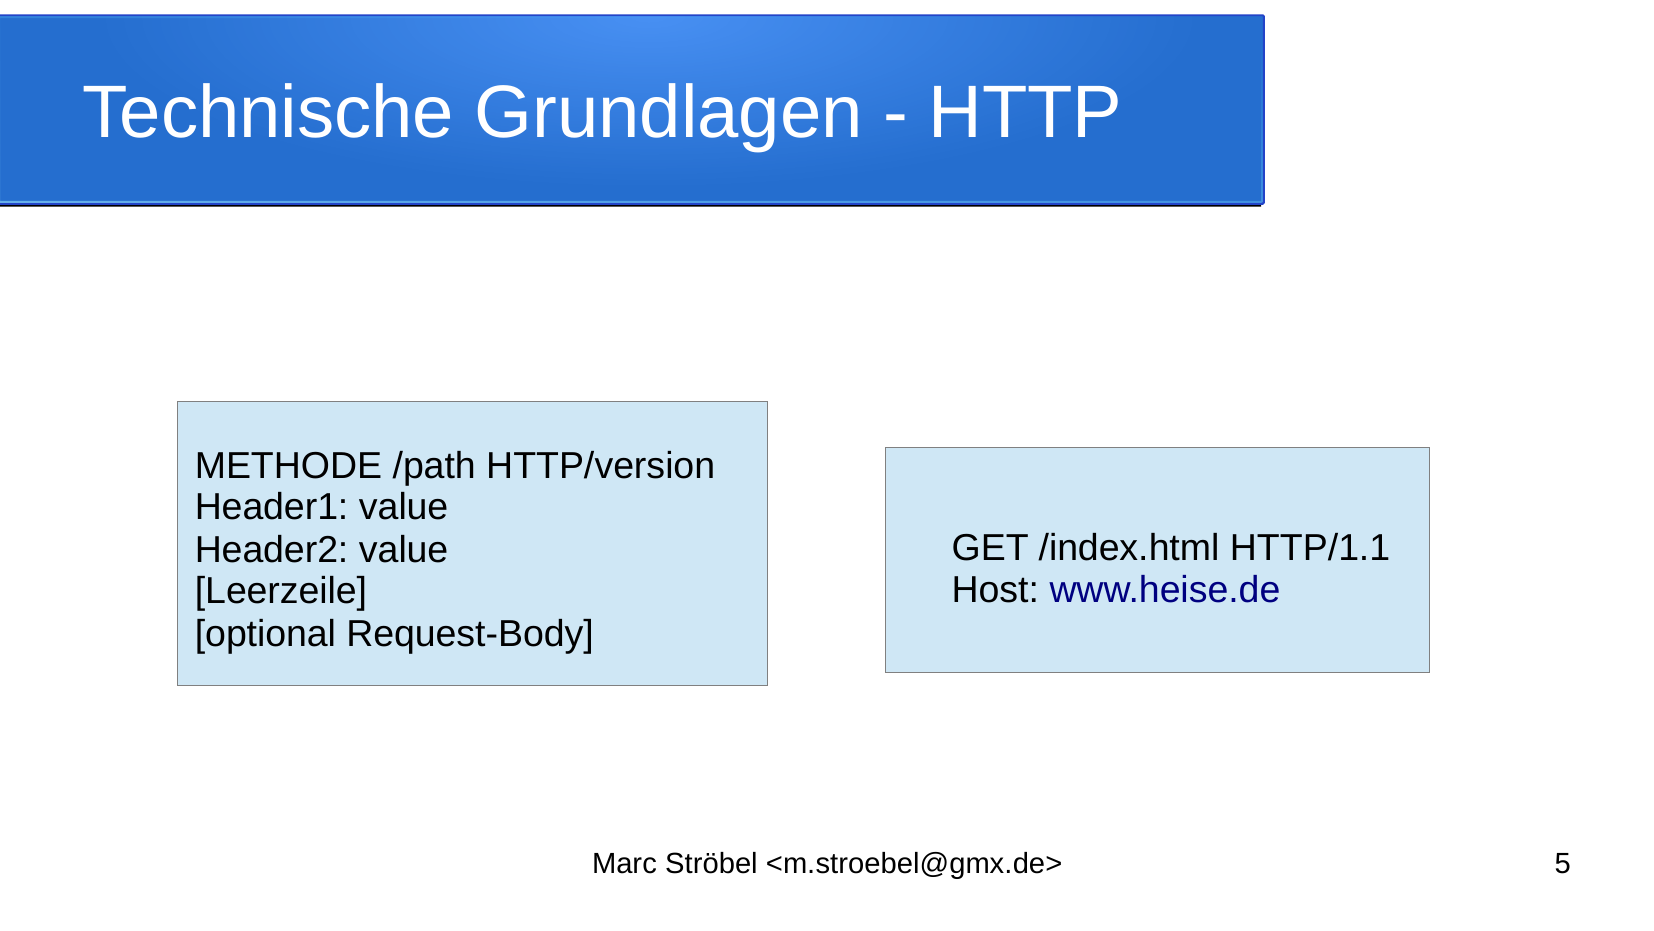

# Technische Grundlagen - HTTP
METHODE /path HTTP/version
Header1: value
Header2: value
[Leerzeile]
[optional Request-Body]
GET /index.html HTTP/1.1
Host: www.heise.de
Marc Ströbel <m.stroebel@gmx.de>
5